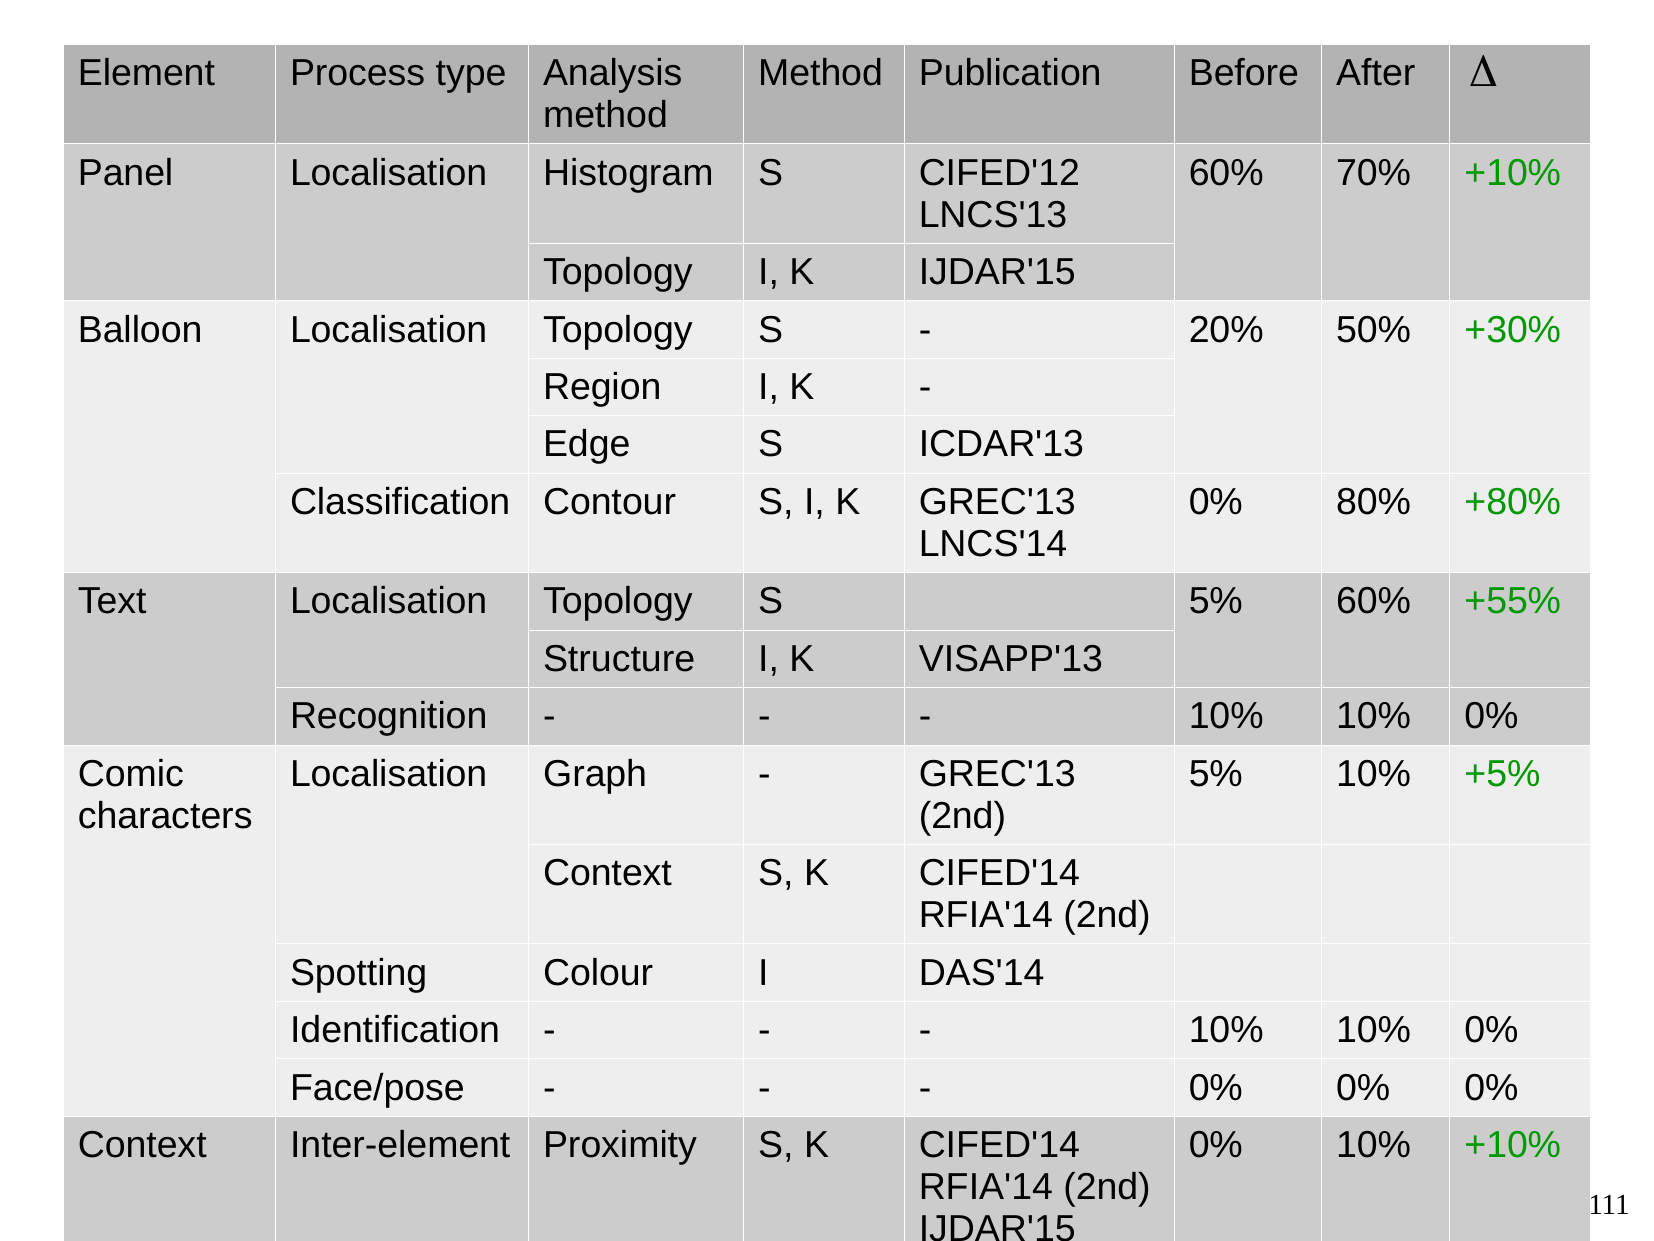

| Element | Process type | Analysis method | Method | Publication | Before | After | |
| --- | --- | --- | --- | --- | --- | --- | --- |
| Panel | Localisation | Histogram | S | CIFED'12 LNCS'13 | 60% | 70% | +10% |
| | | Topology | I, K | IJDAR'15 | | | |
| Balloon | Localisation | Topology | S | - | 20% | 50% | +30% |
| | | Region | I, K | - | | | |
| | | Edge | S | ICDAR'13 | | | |
| | Classification | Contour | S, I, K | GREC'13 LNCS'14 | 0% | 80% | +80% |
| Text | Localisation | Topology | S | | 5% | 60% | +55% |
| | | Structure | I, K | VISAPP'13 | | | |
| | Recognition | - | - | - | 10% | 10% | 0% |
| Comic characters | Localisation | Graph | - | GREC'13 (2nd) | 5% | 10% | +5% |
| | | Context | S, K | CIFED'14 RFIA'14 (2nd) | | | |
| | Spotting | Colour | I | DAS'14 | | | |
| | Identification | - | - | - | 10% | 10% | 0% |
| | Face/pose | - | - | - | 0% | 0% | 0% |
| Context | Inter-element | Proximity | S, K | CIFED'14 RFIA'14 (2nd) IJDAR'15 | 0% | 10% | +10% |
| | Situation | - | - | - | 0% | 0% | 0% |
| | Timestamps | Reading order | - | - | 30% | 30% | 0% |
| Dataset | Localisation | Visual elements | S, I, K | ICDAR'13 | 0% | 70% | +70% |
| | Semantic | Relations | S, I, K | ICDAR'13 | 0% | 20% | +20% |
111